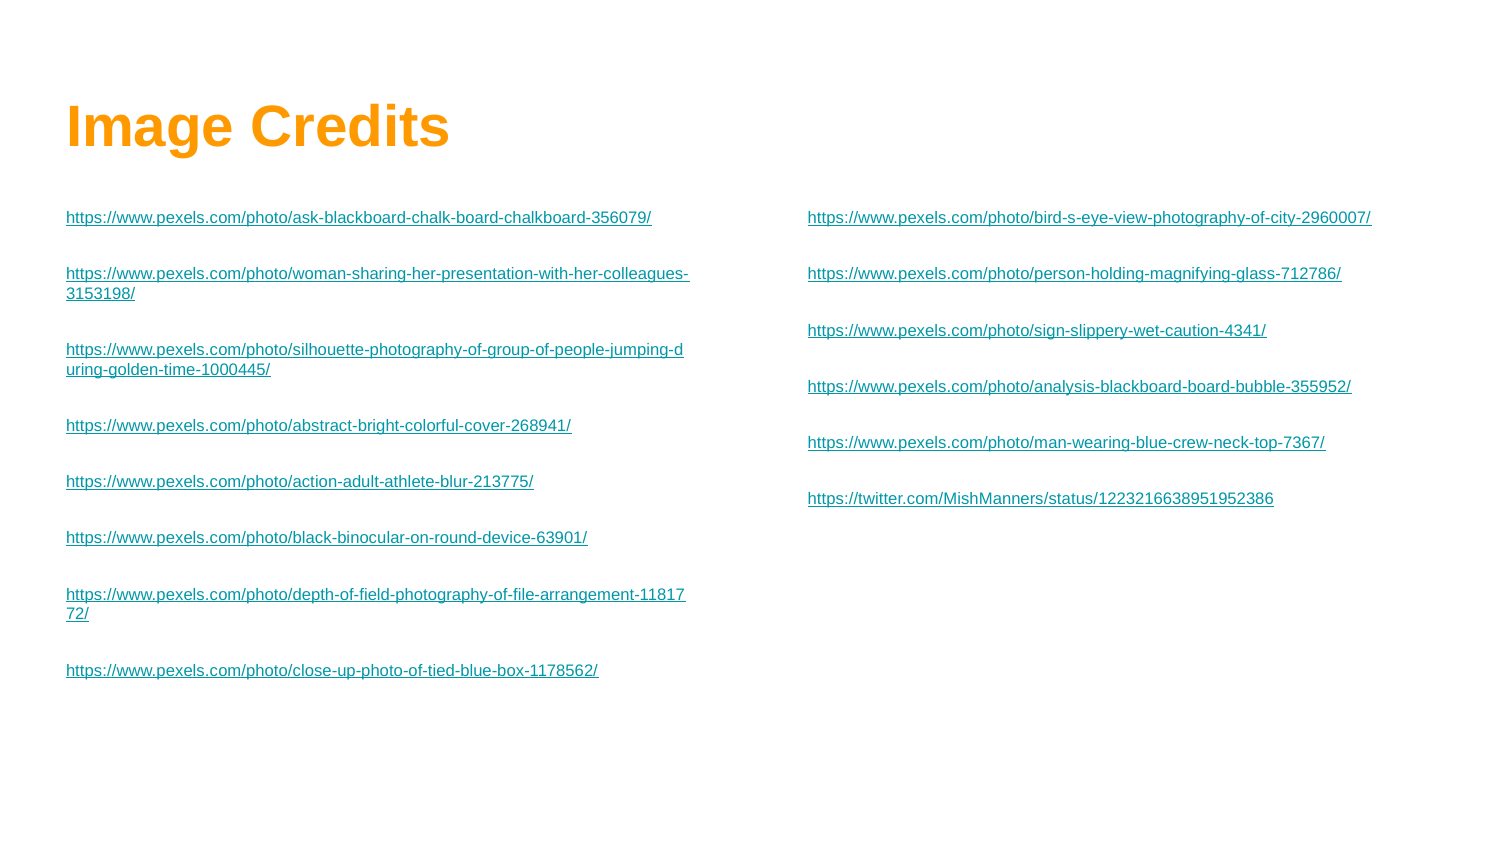

# Image Credits
https://www.pexels.com/photo/ask-blackboard-chalk-board-chalkboard-356079/
https://www.pexels.com/photo/woman-sharing-her-presentation-with-her-colleagues-3153198/
https://www.pexels.com/photo/silhouette-photography-of-group-of-people-jumping-during-golden-time-1000445/
https://www.pexels.com/photo/abstract-bright-colorful-cover-268941/
https://www.pexels.com/photo/action-adult-athlete-blur-213775/
https://www.pexels.com/photo/black-binocular-on-round-device-63901/
https://www.pexels.com/photo/depth-of-field-photography-of-file-arrangement-1181772/
https://www.pexels.com/photo/close-up-photo-of-tied-blue-box-1178562/
https://www.pexels.com/photo/bird-s-eye-view-photography-of-city-2960007/
https://www.pexels.com/photo/person-holding-magnifying-glass-712786/
https://www.pexels.com/photo/sign-slippery-wet-caution-4341/
https://www.pexels.com/photo/analysis-blackboard-board-bubble-355952/
https://www.pexels.com/photo/man-wearing-blue-crew-neck-top-7367/
https://twitter.com/MishManners/status/1223216638951952386